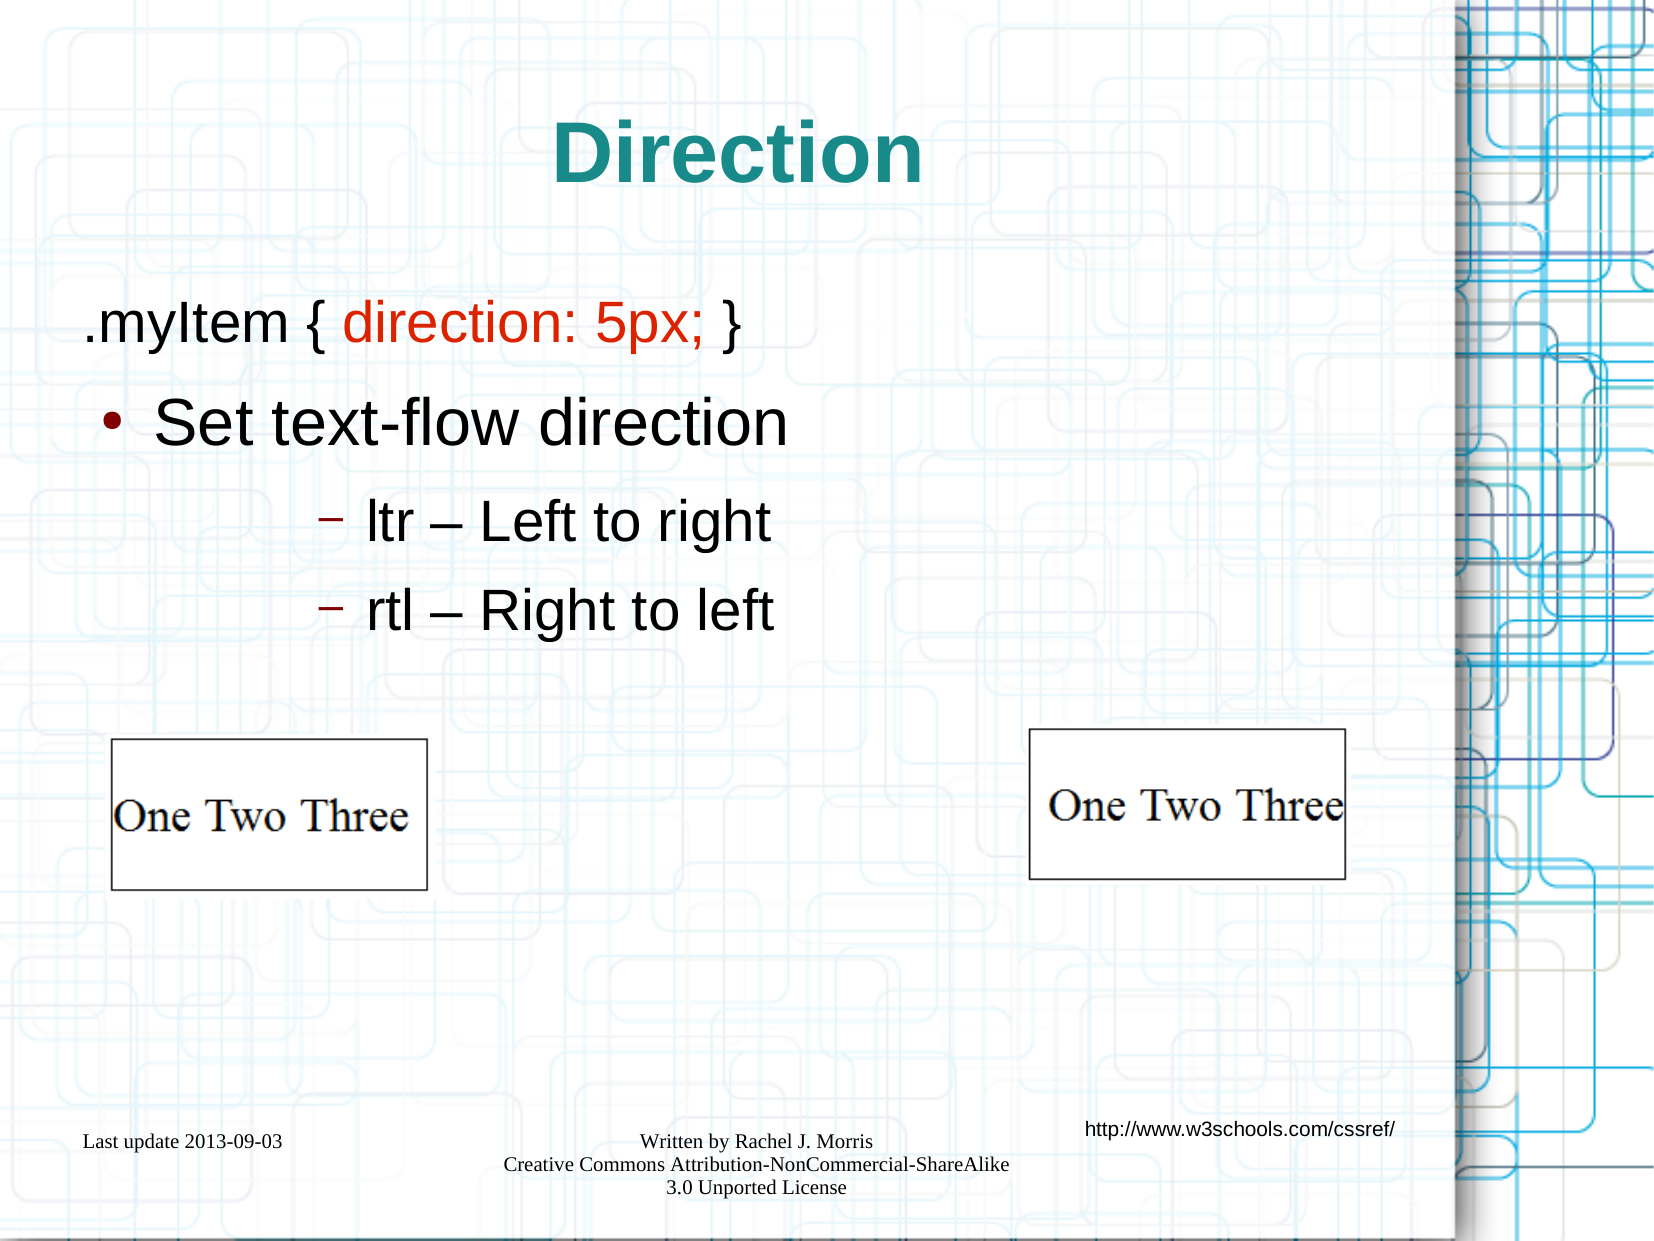

# Direction
.myItem { direction: 5px; }
Set text-flow direction
ltr – Left to right
rtl – Right to left
http://www.w3schools.com/cssref/